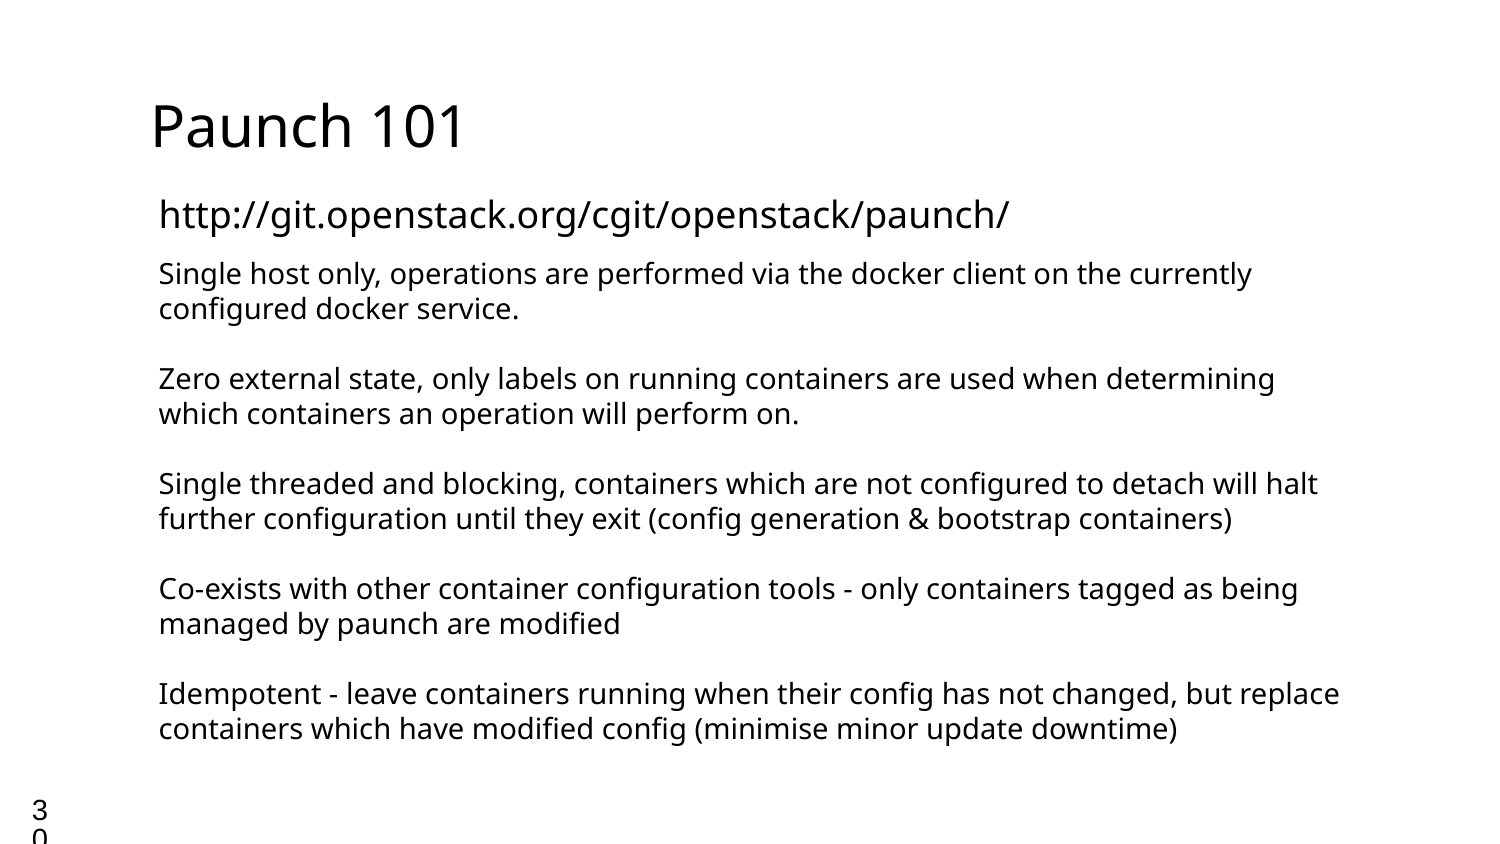

# Paunch 101
http://git.openstack.org/cgit/openstack/paunch/
Single host only, operations are performed via the docker client on the currently configured docker service.
Zero external state, only labels on running containers are used when determining which containers an operation will perform on.
Single threaded and blocking, containers which are not configured to detach will halt further configuration until they exit (config generation & bootstrap containers)
Co-exists with other container configuration tools - only containers tagged as being managed by paunch are modified
Idempotent - leave containers running when their config has not changed, but replace containers which have modified config (minimise minor update downtime)